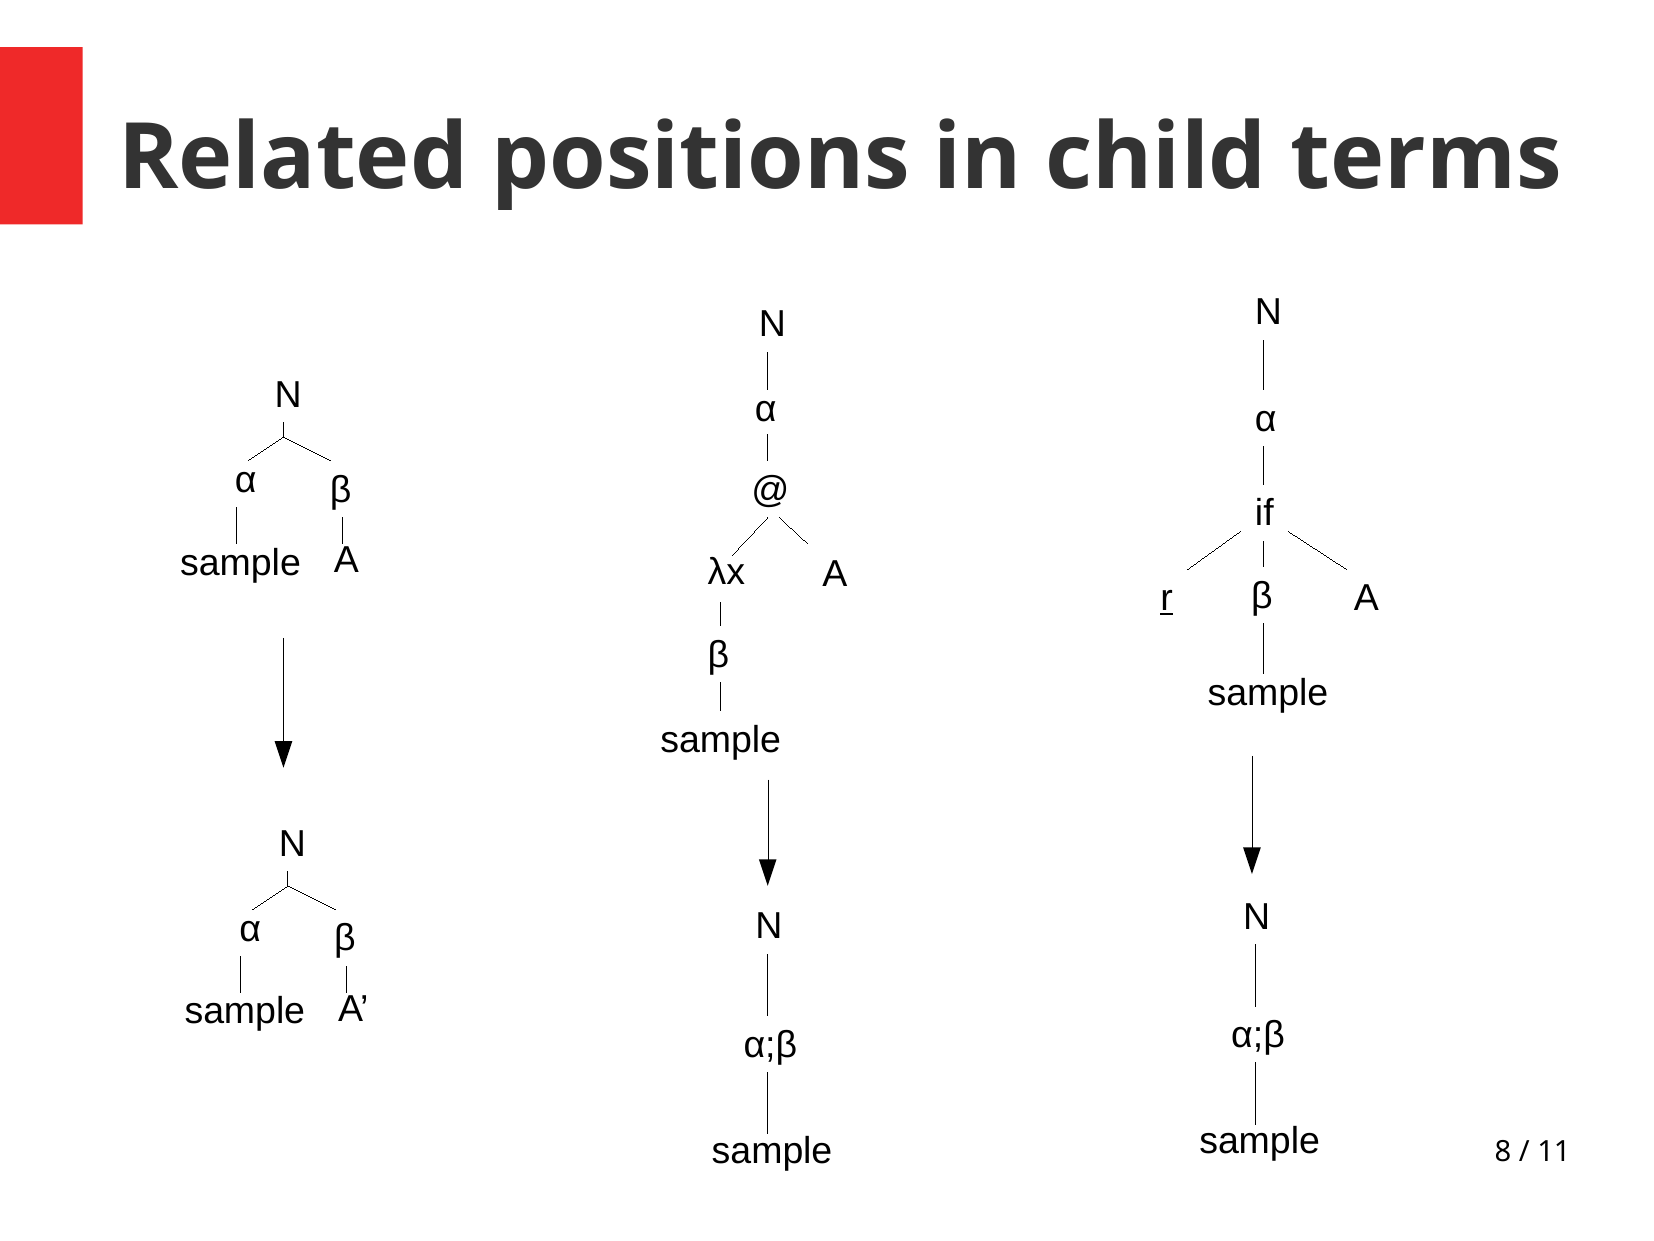

# Related positions in child terms
N
N
N
α
α
α
β
@
if
A
sample
λx
A
β
r
A
β
sample
sample
N
N
N
α
β
A’
sample
α;β
α;β
sample
sample
8